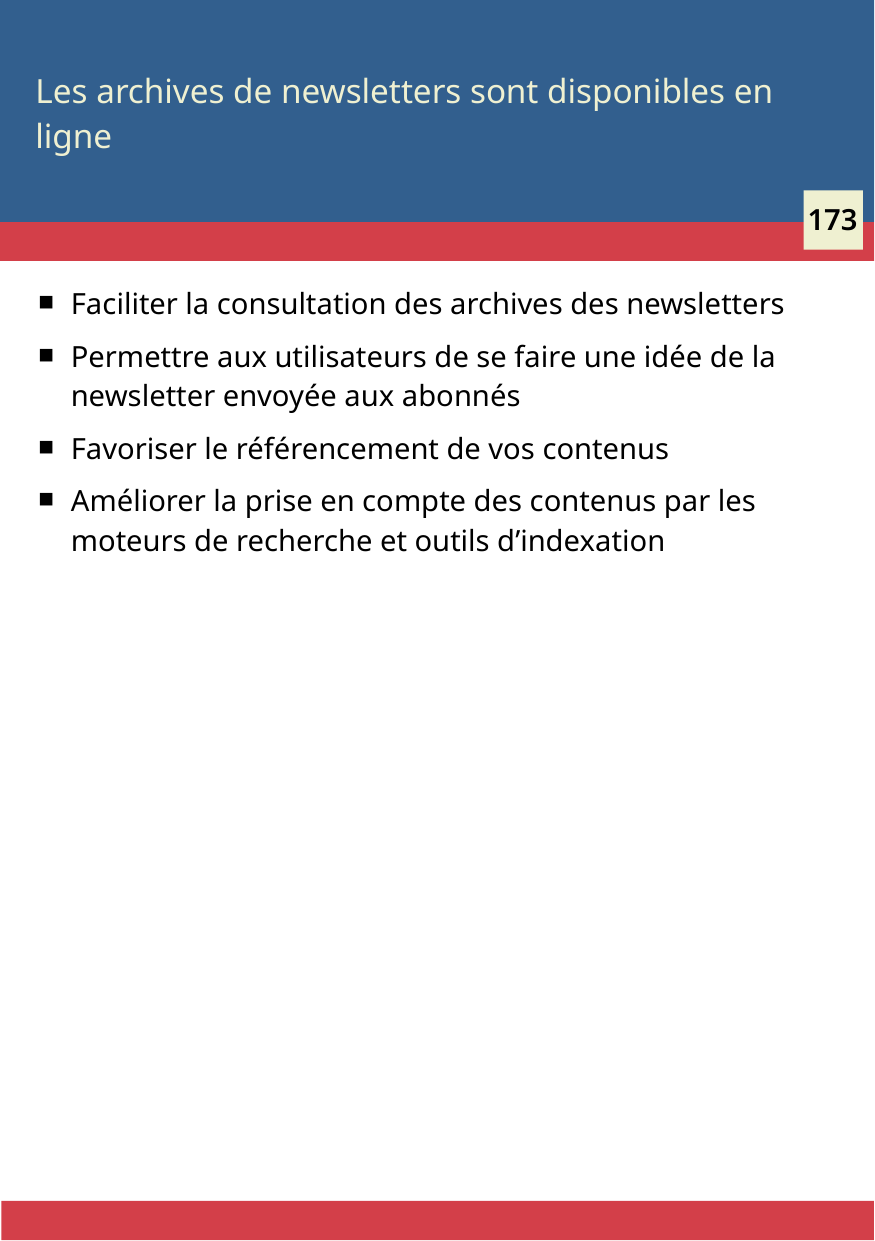

# Les archives de newsletters sont disponibles en ligne
173
Faciliter la consultation des archives des newsletters
Permettre aux utilisateurs de se faire une idée de la newsletter envoyée aux abonnés
Favoriser le référencement de vos contenus
Améliorer la prise en compte des contenus par les moteurs de recherche et outils d’indexation